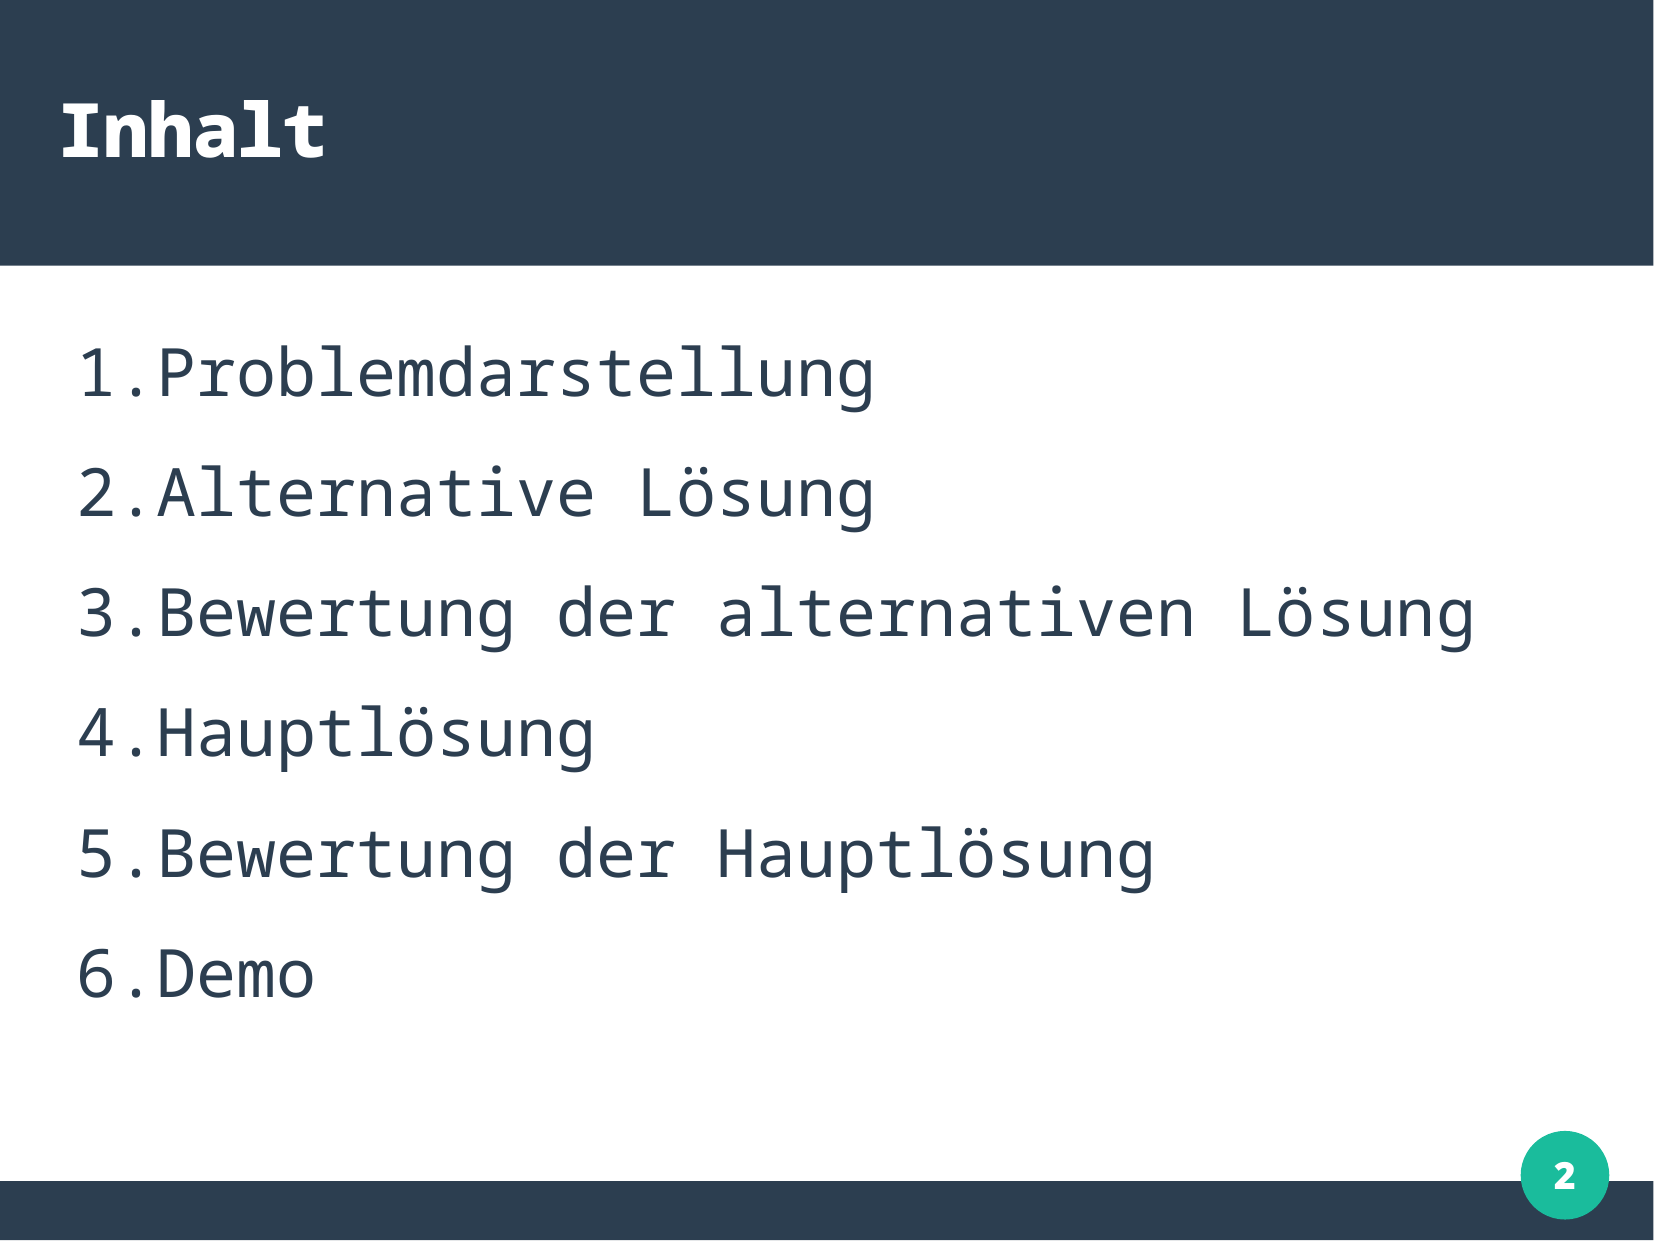

# Inhalt
Problemdarstellung
Alternative Lösung
Bewertung der alternativen Lösung
Hauptlösung
Bewertung der Hauptlösung
Demo
2